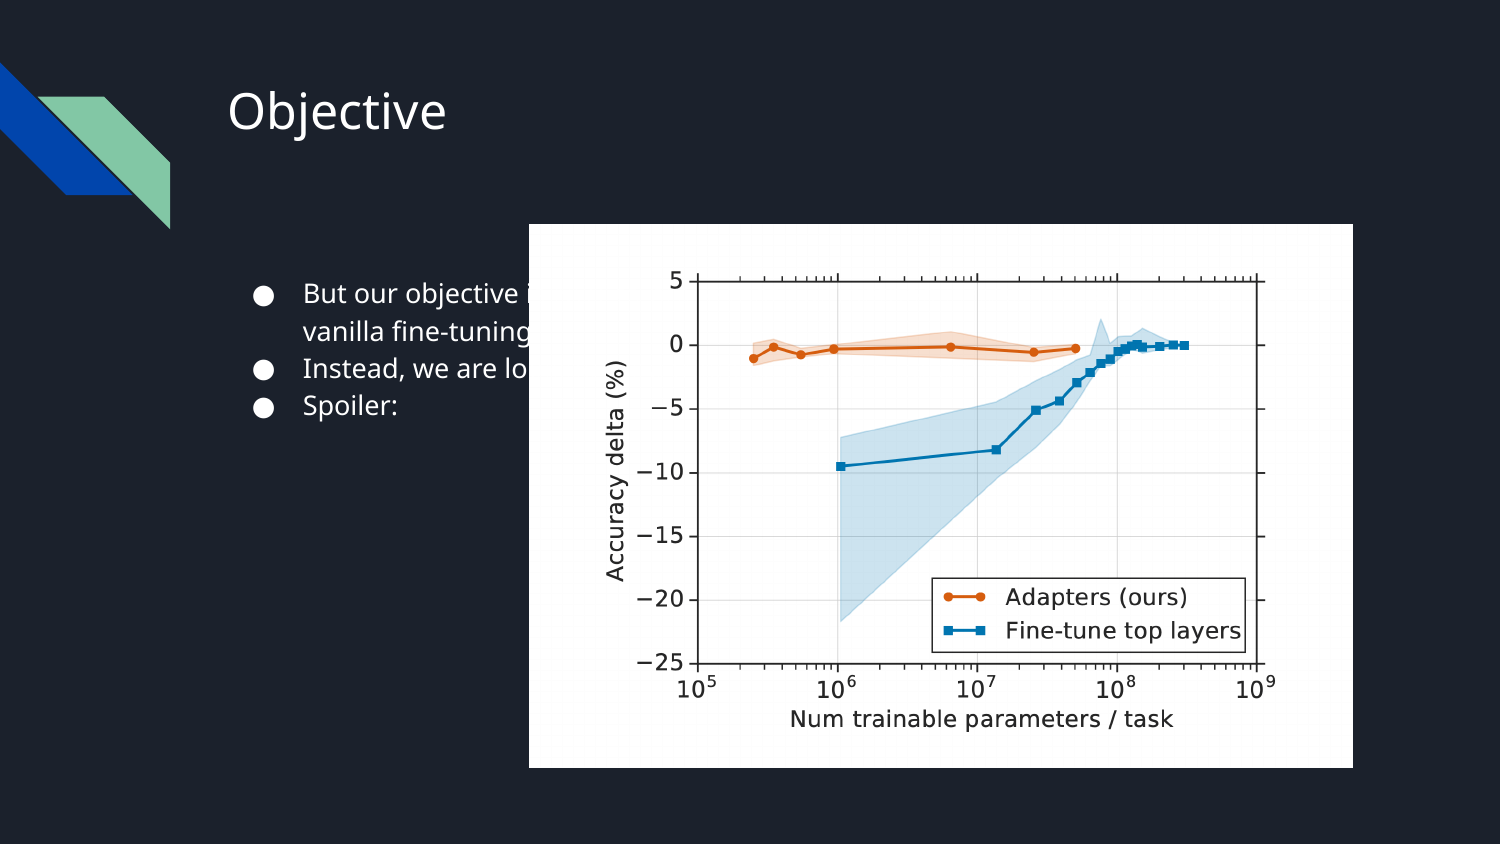

# Objective
But our objective is NOT to prove that our method is systematically better than vanilla fine-tuning
Instead, we are looking for a trade of between parameters/performance
Spoiler: